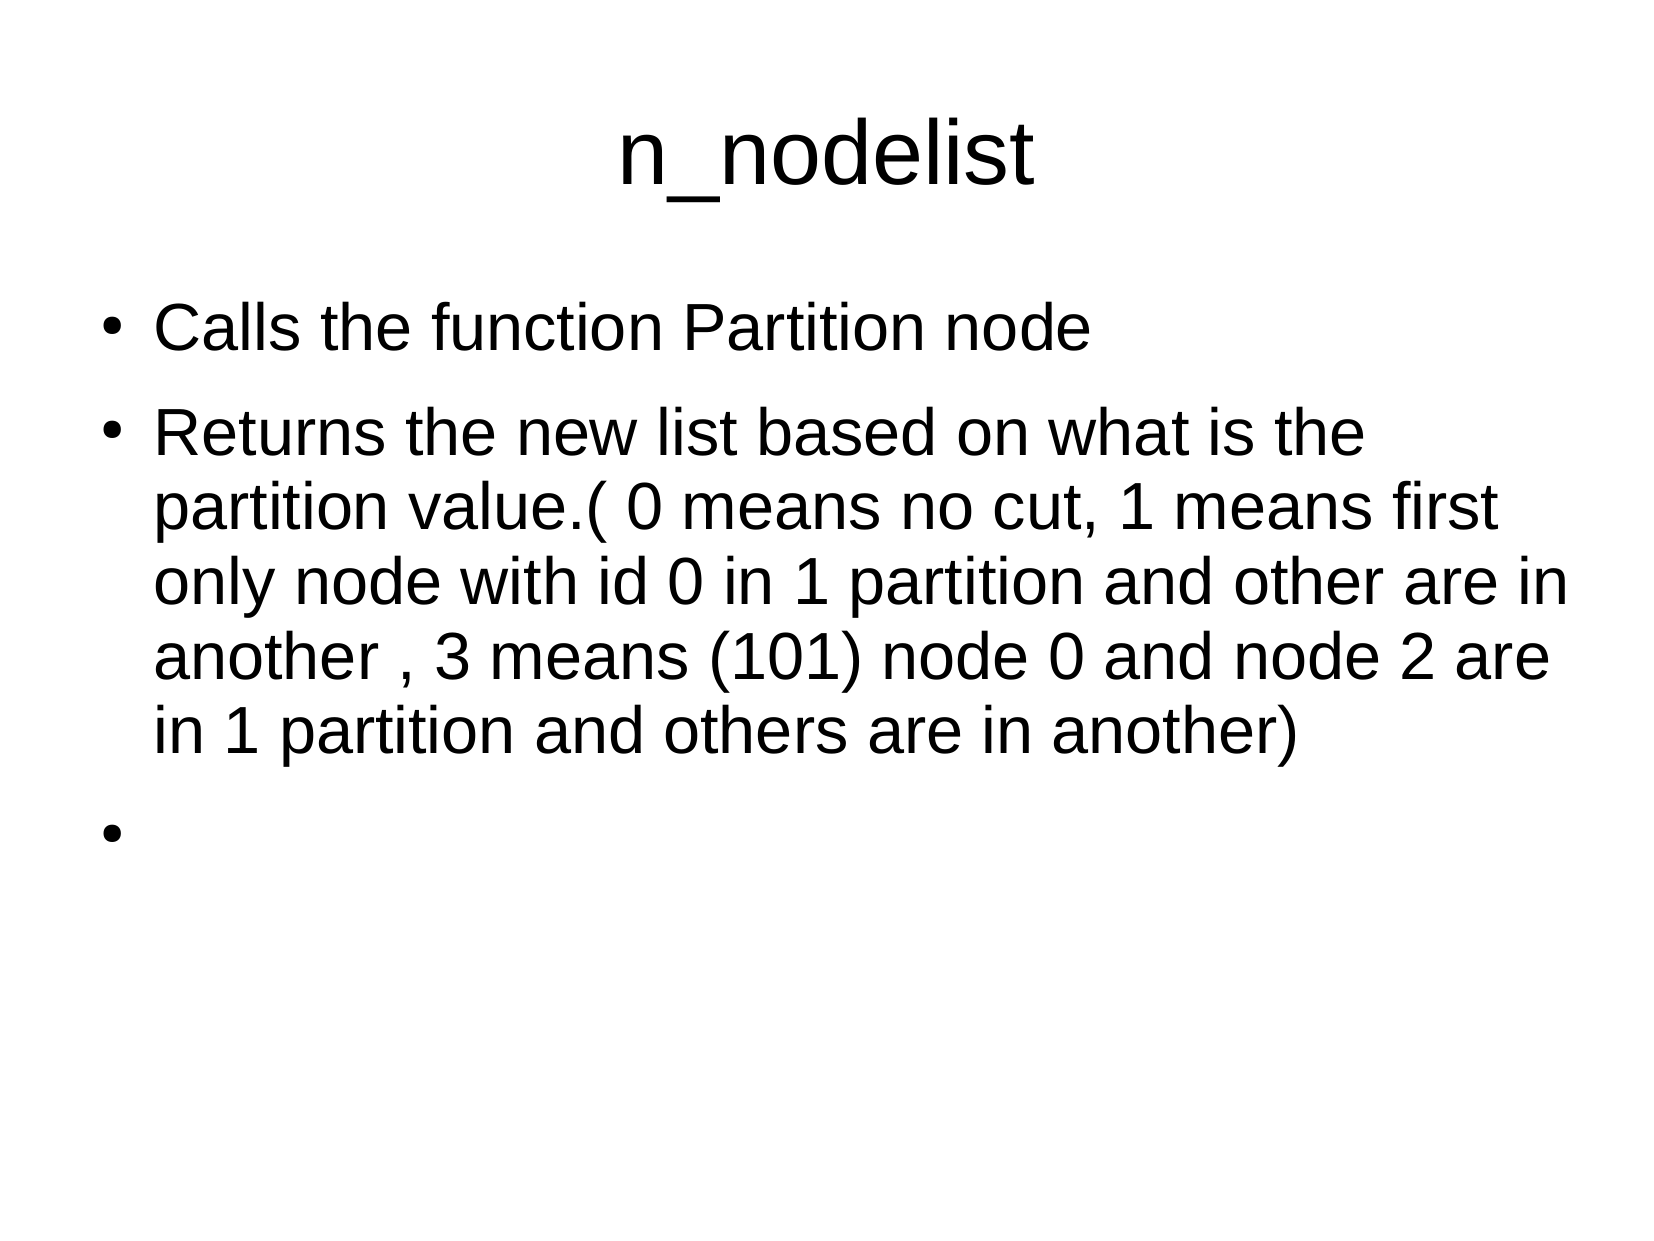

# n_nodelist
Calls the function Partition node
Returns the new list based on what is the partition value.( 0 means no cut, 1 means first only node with id 0 in 1 partition and other are in another , 3 means (101) node 0 and node 2 are in 1 partition and others are in another)